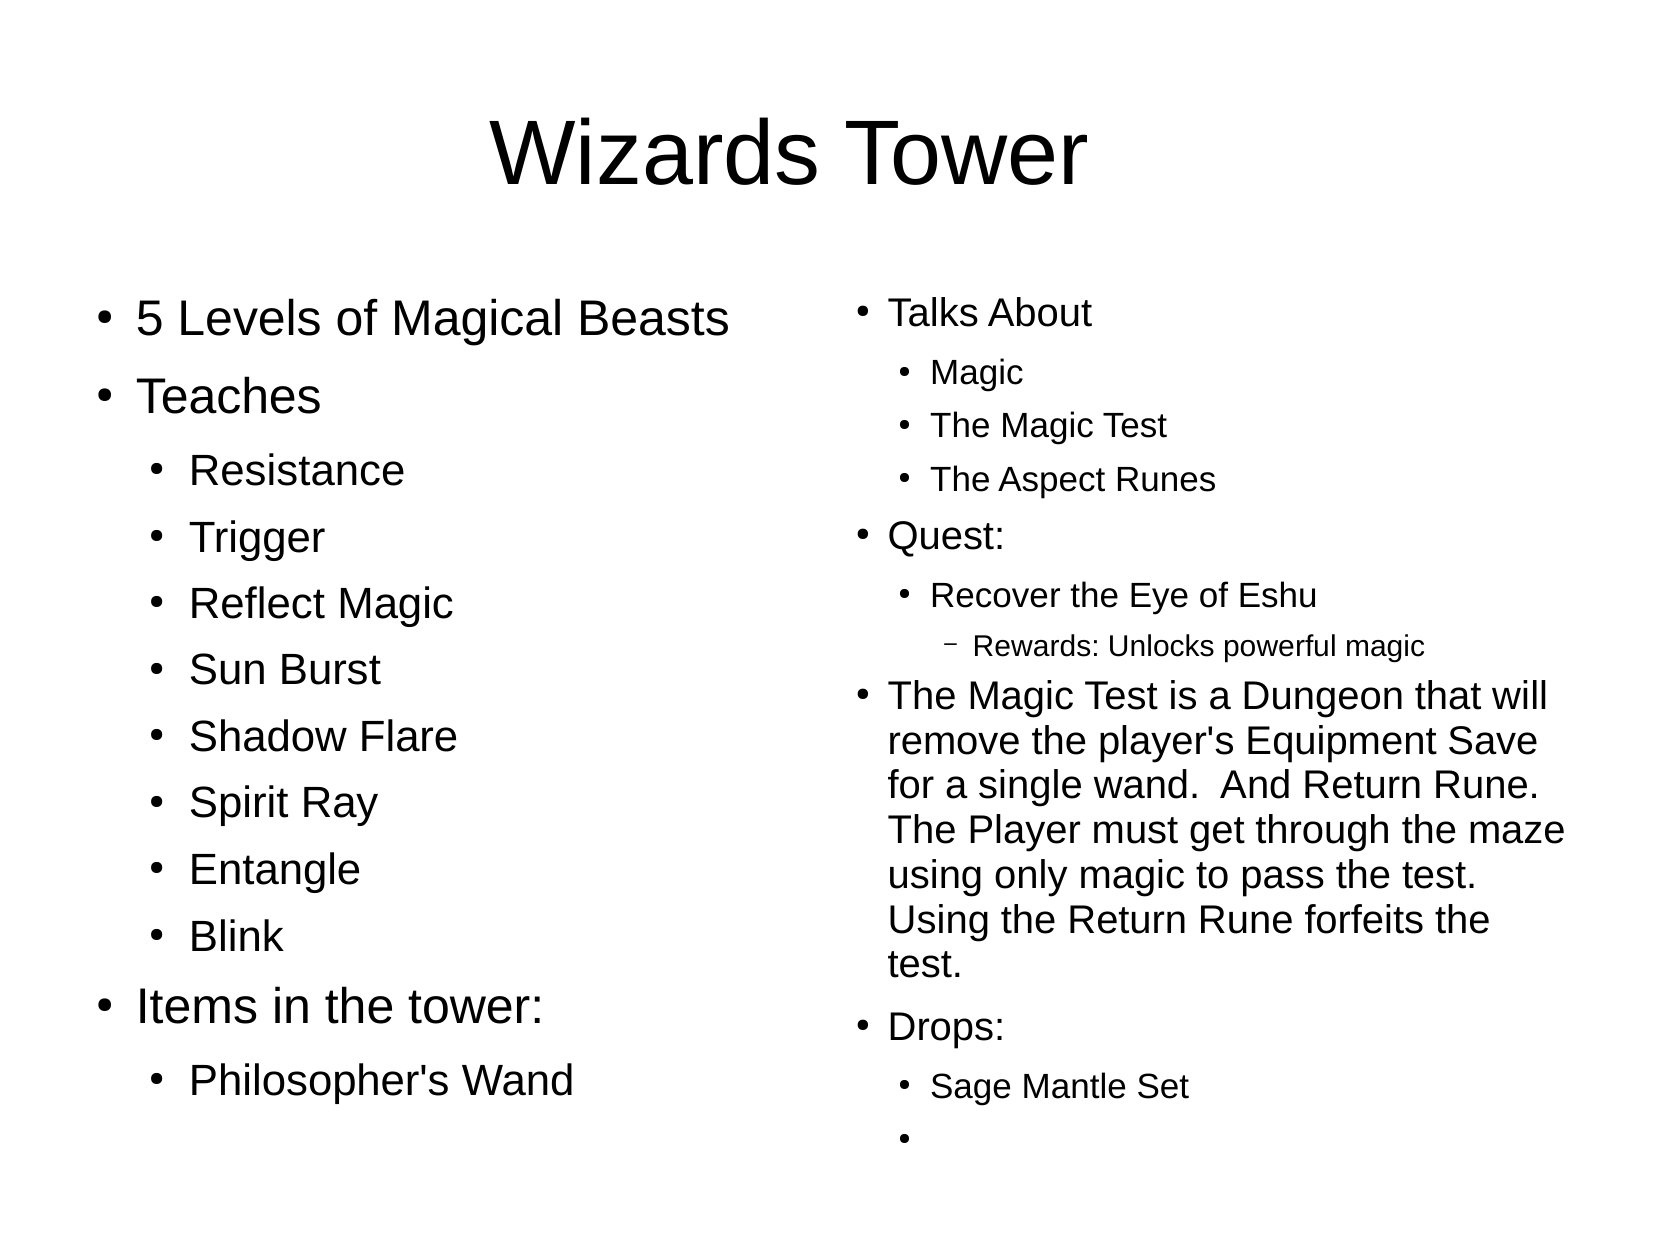

# Wizards Tower
5 Levels of Magical Beasts
Teaches
Resistance
Trigger
Reflect Magic
Sun Burst
Shadow Flare
Spirit Ray
Entangle
Blink
Items in the tower:
Philosopher's Wand
Talks About
Magic
The Magic Test
The Aspect Runes
Quest:
Recover the Eye of Eshu
Rewards: Unlocks powerful magic
The Magic Test is a Dungeon that will remove the player's Equipment Save for a single wand. And Return Rune. The Player must get through the maze using only magic to pass the test. Using the Return Rune forfeits the test.
Drops:
Sage Mantle Set